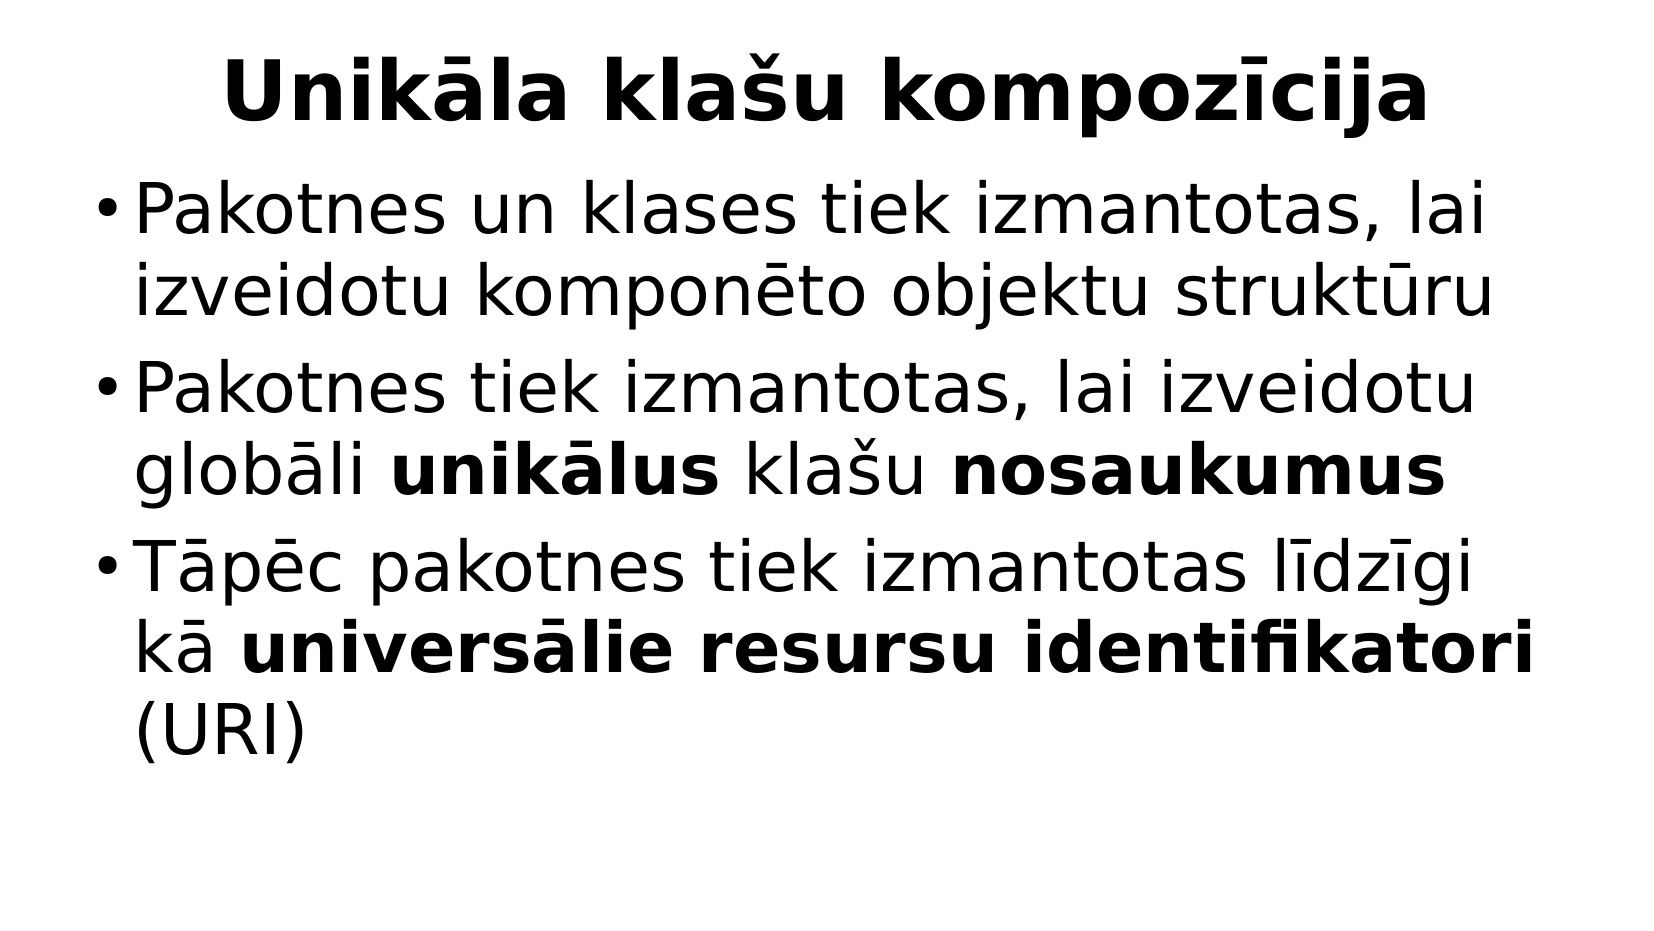

# Unikāla klašu kompozīcija
Pakotnes un klases tiek izmantotas, lai izveidotu komponēto objektu struktūru
Pakotnes tiek izmantotas, lai izveidotu globāli unikālus klašu nosaukumus
Tāpēc pakotnes tiek izmantotas līdzīgi kā universālie resursu identifikatori (URI)